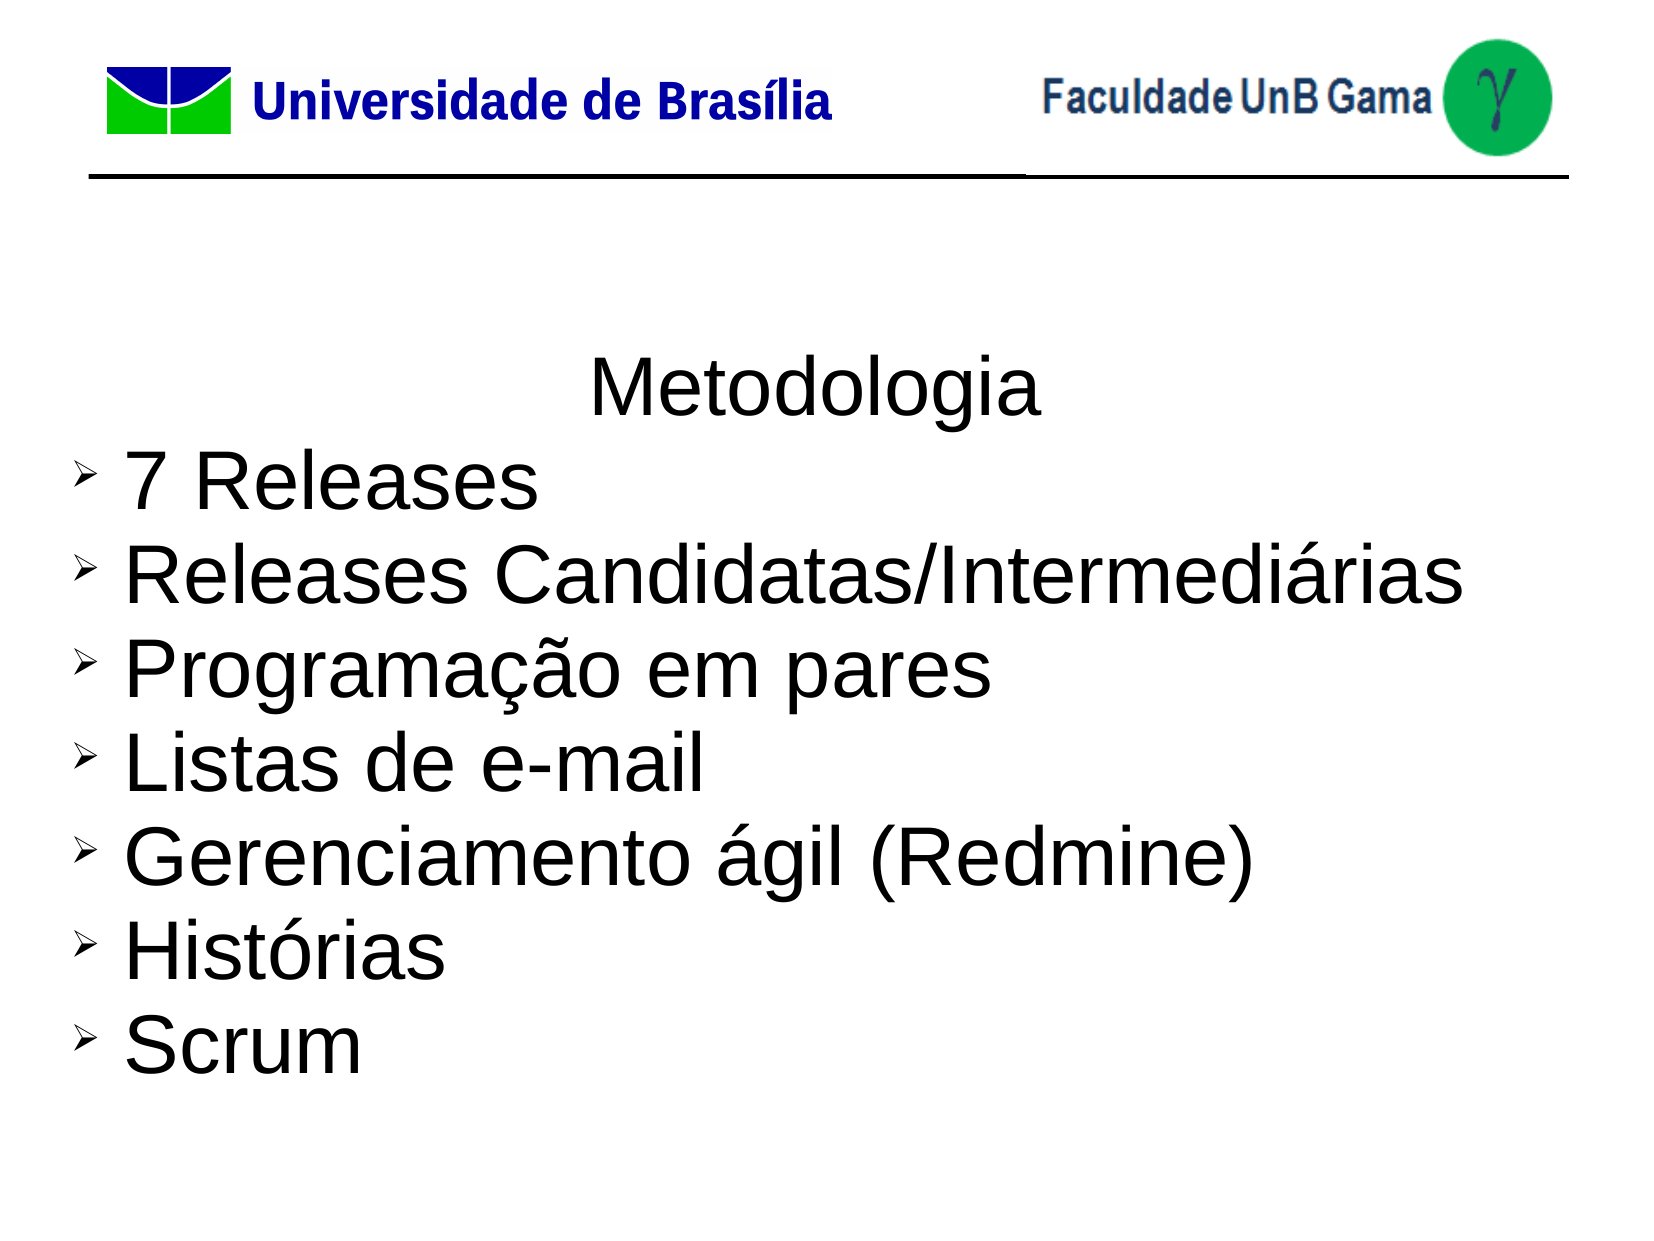

#
Metodologia
 7 Releases
 Releases Candidatas/Intermediárias
 Programação em pares
 Listas de e-mail
 Gerenciamento ágil (Redmine)
 Histórias
 Scrum